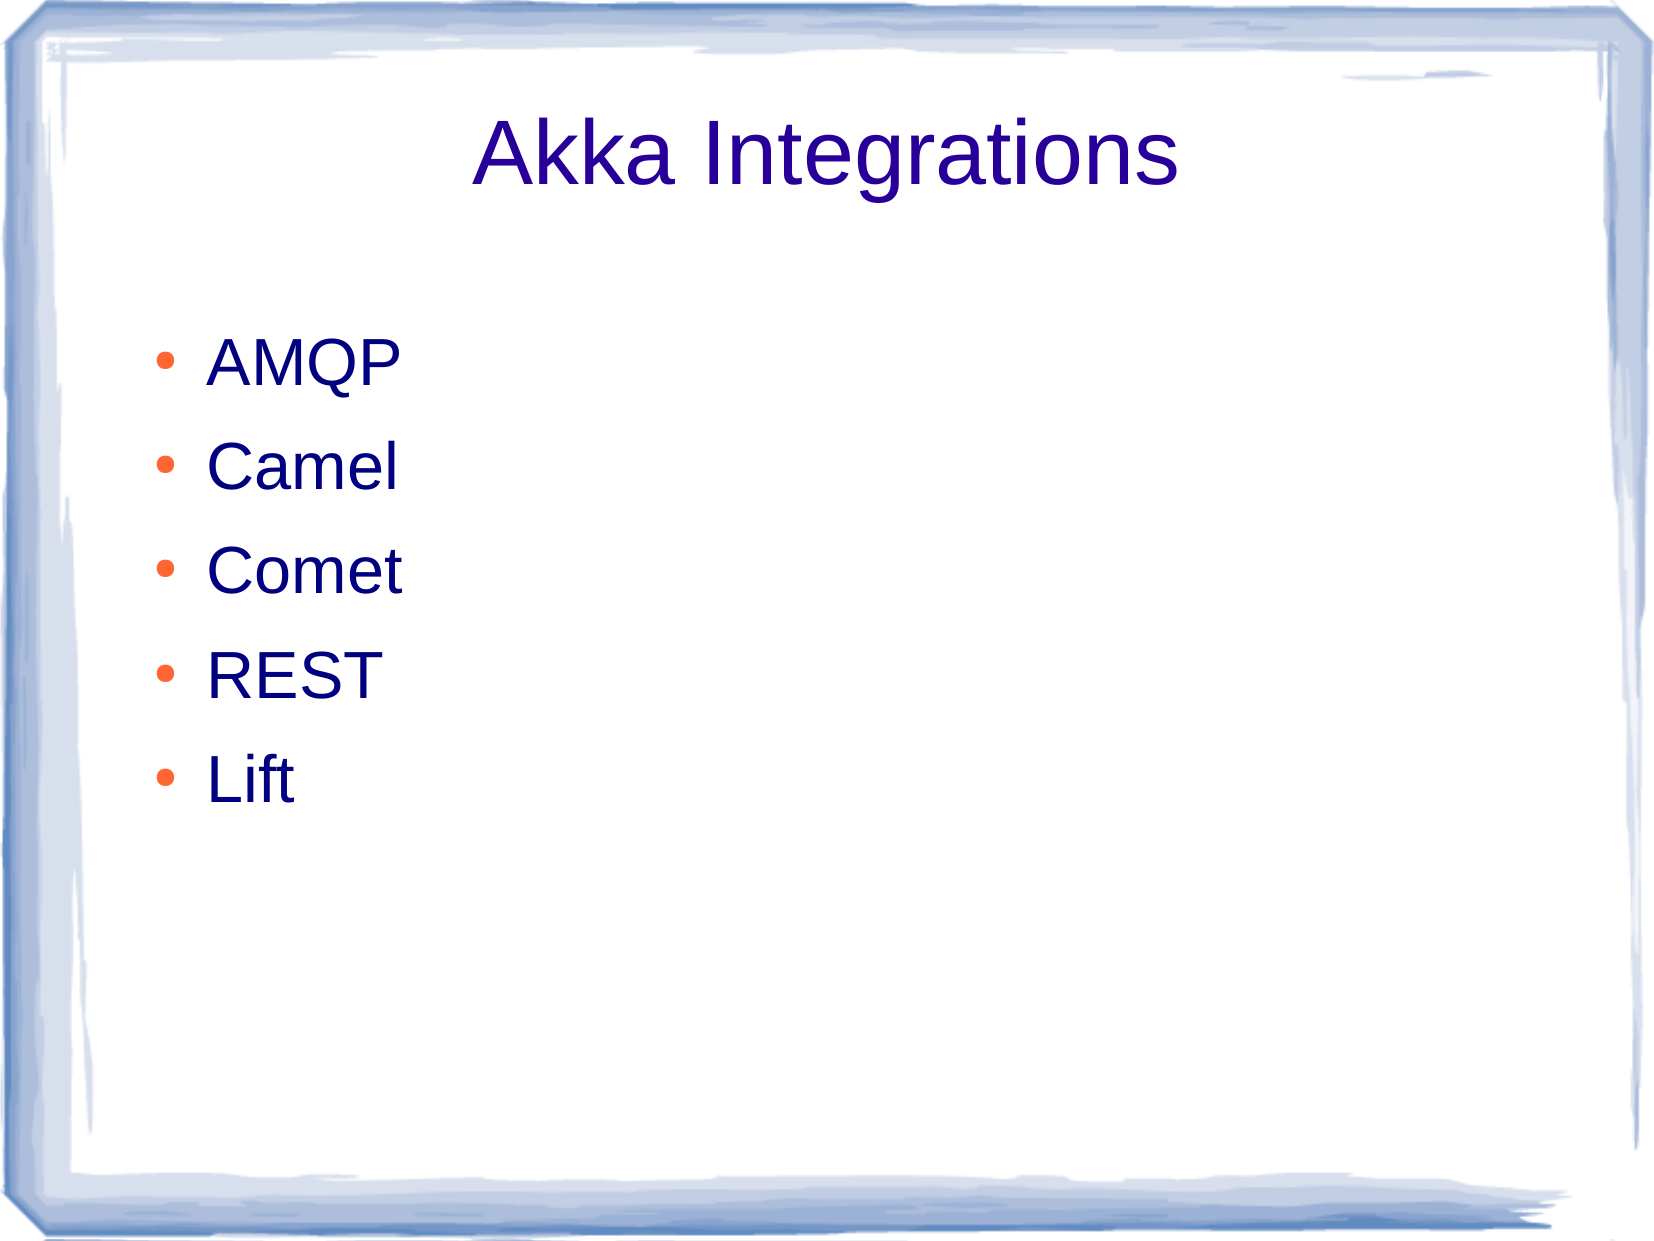

# Akka Integrations
AMQP
Camel
Comet
REST
Lift